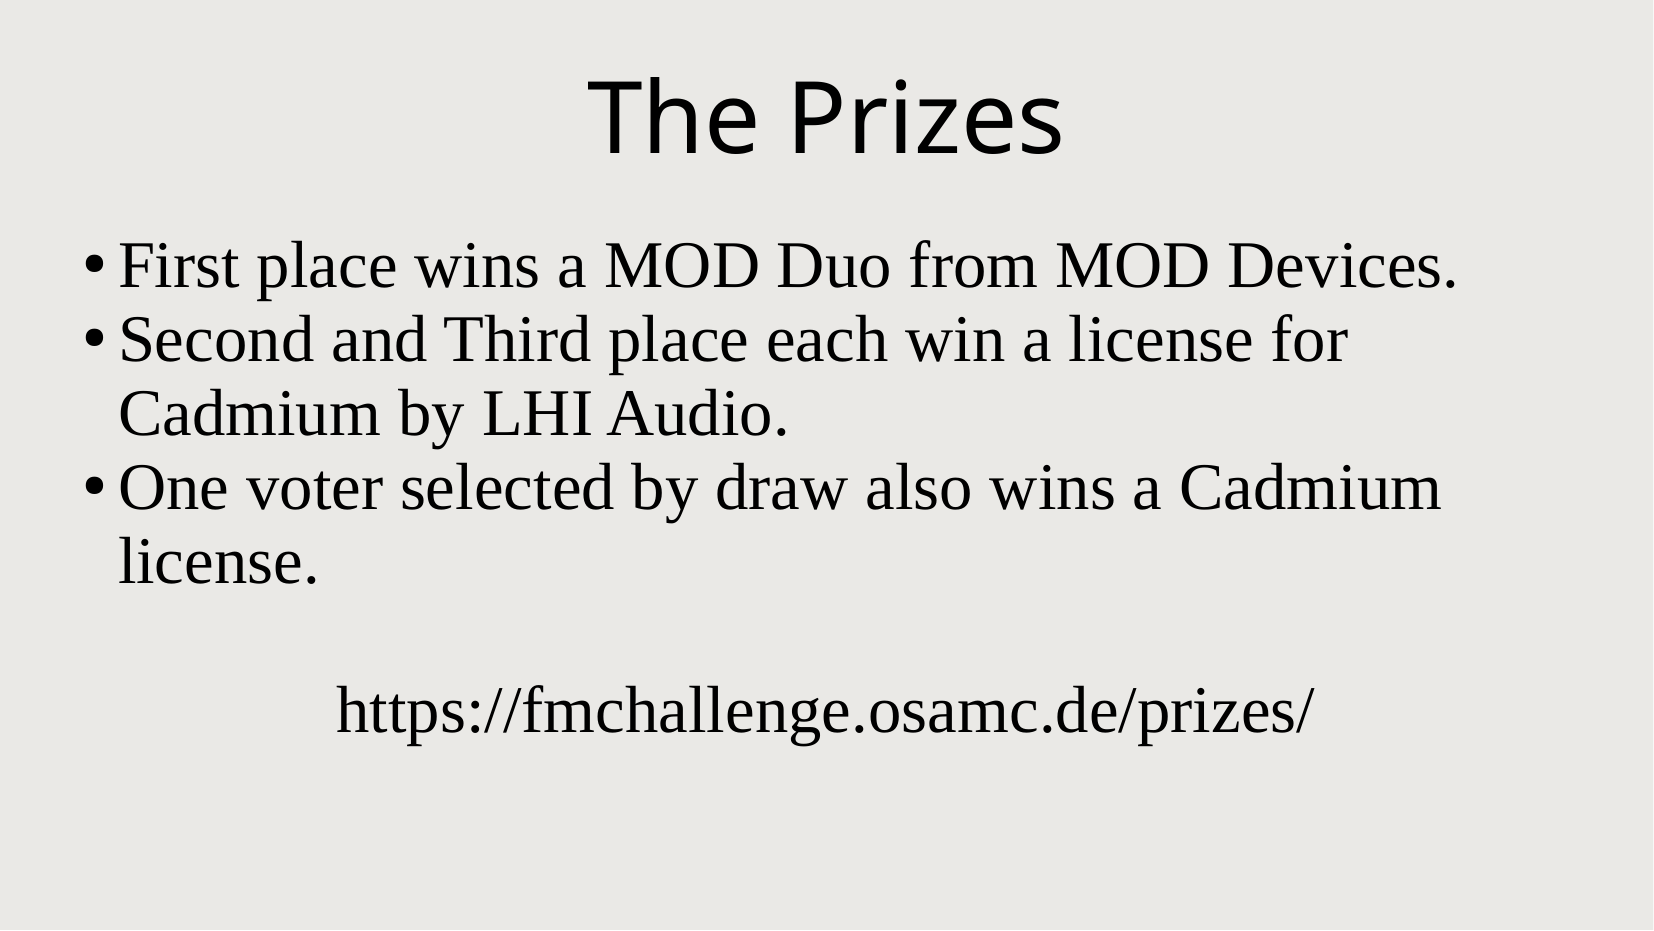

The Prizes
# First place wins a MOD Duo from MOD Devices.
Second and Third place each win a license for Cadmium by LHI Audio.
One voter selected by draw also wins a Cadmium license.
https://fmchallenge.osamc.de/prizes/